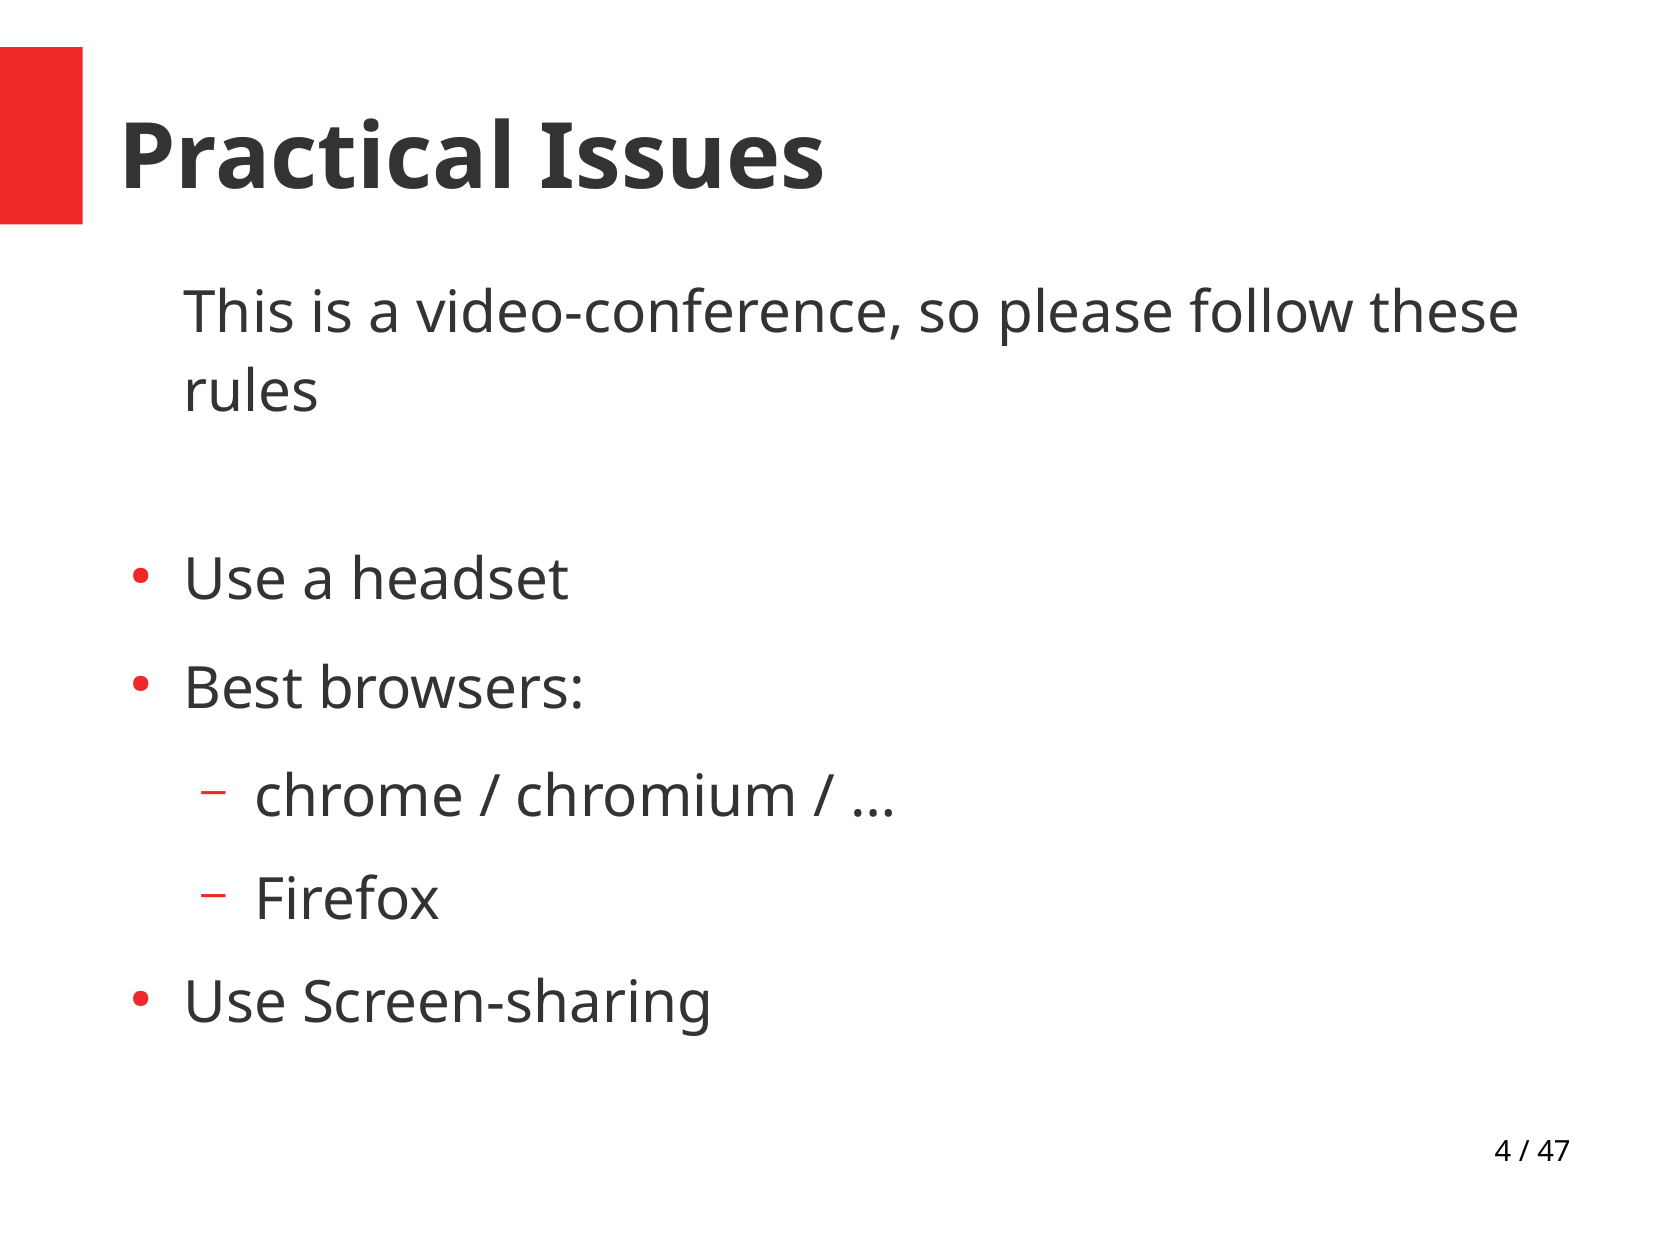

# Practical Issues
This is a video-conference, so please follow these rules
Use a headset
Best browsers:
chrome / chromium / …
Firefox
Use Screen-sharing
4